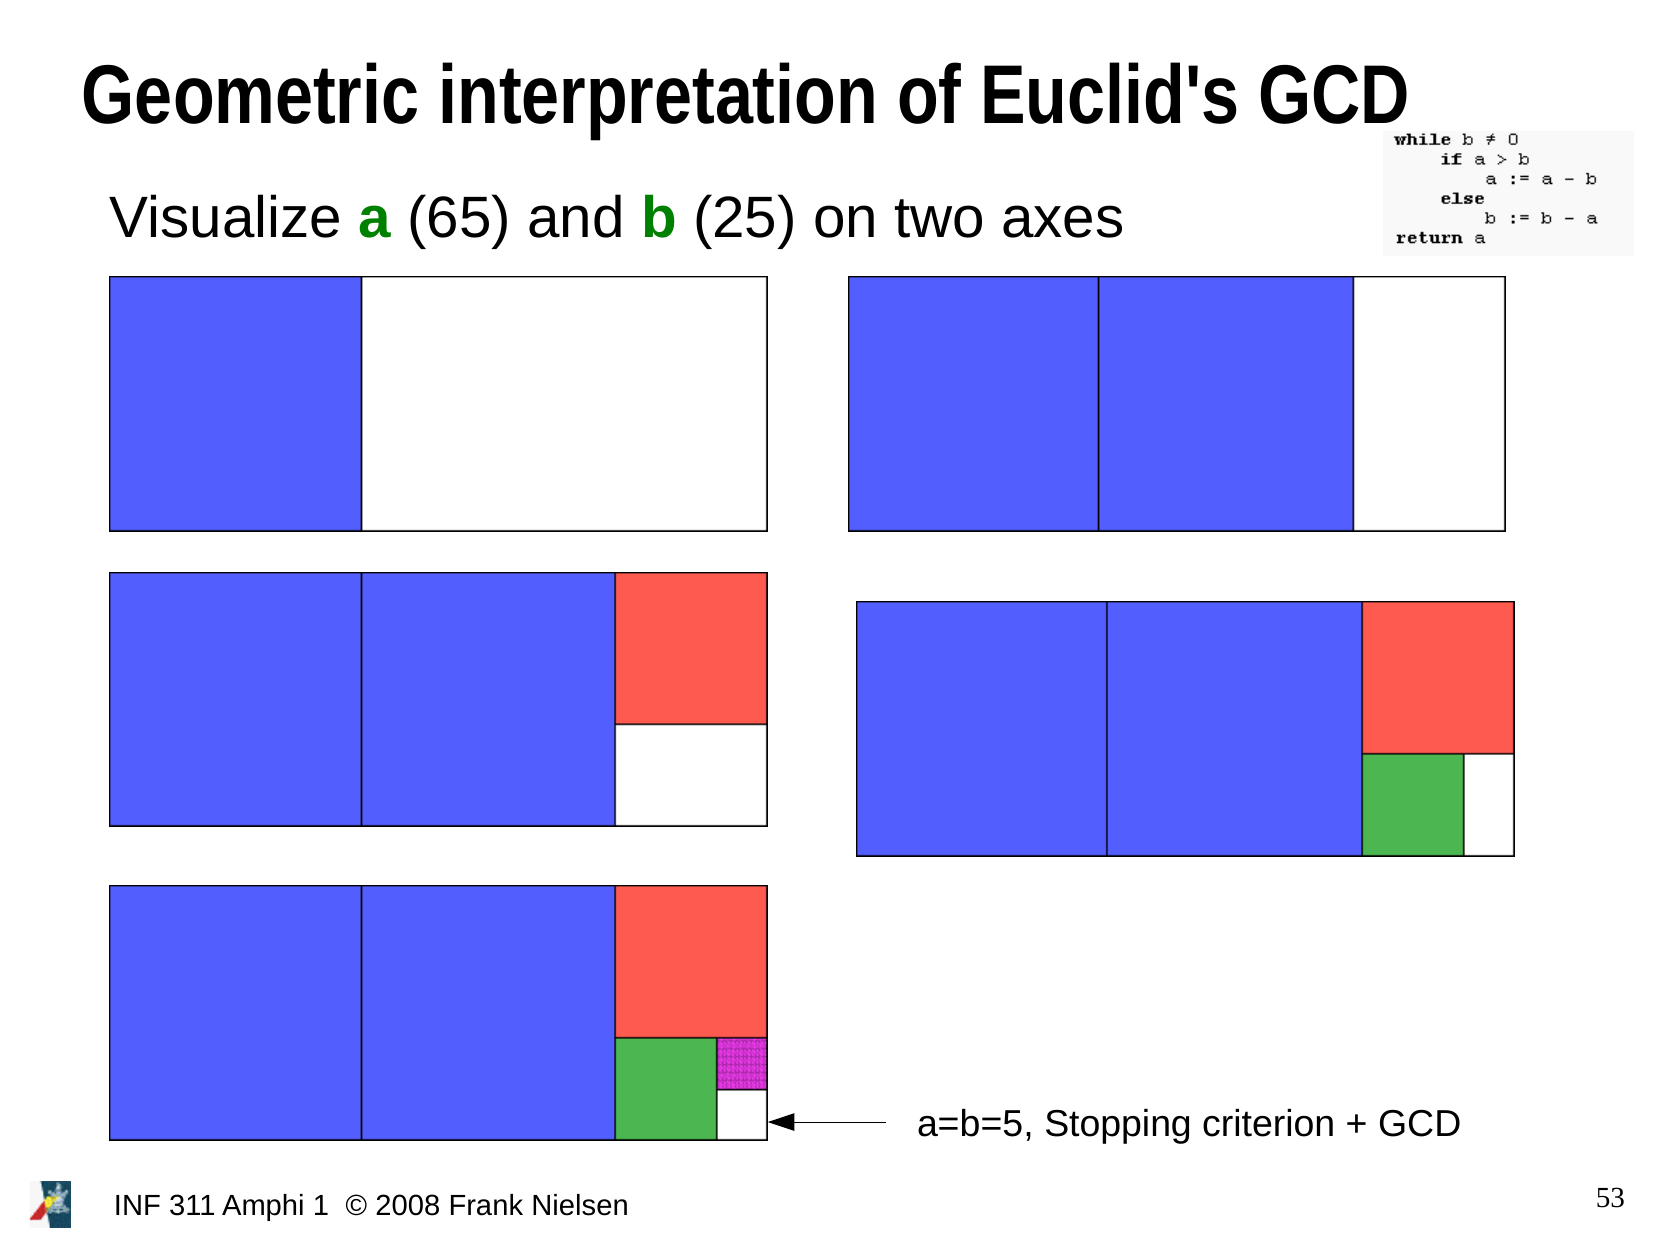

Geometric interpretation of Euclid's GCD
Visualize a (65) and b (25) on two axes
a=b=5, Stopping criterion + GCD
53